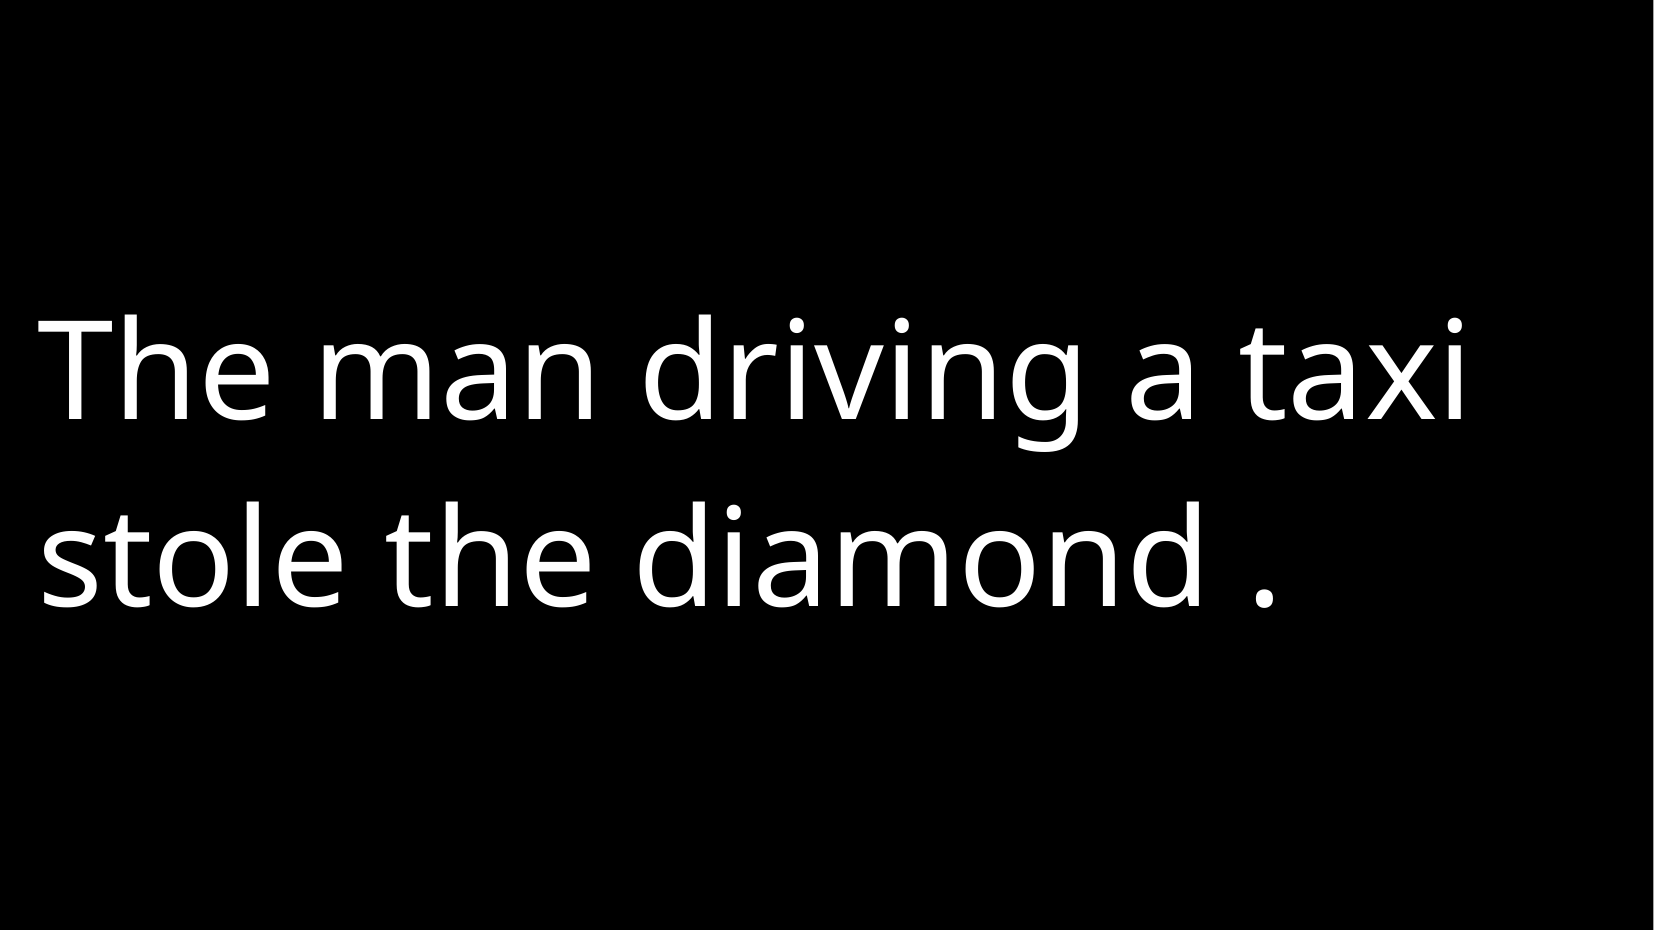

# The man driving a taxi stole the diamond .